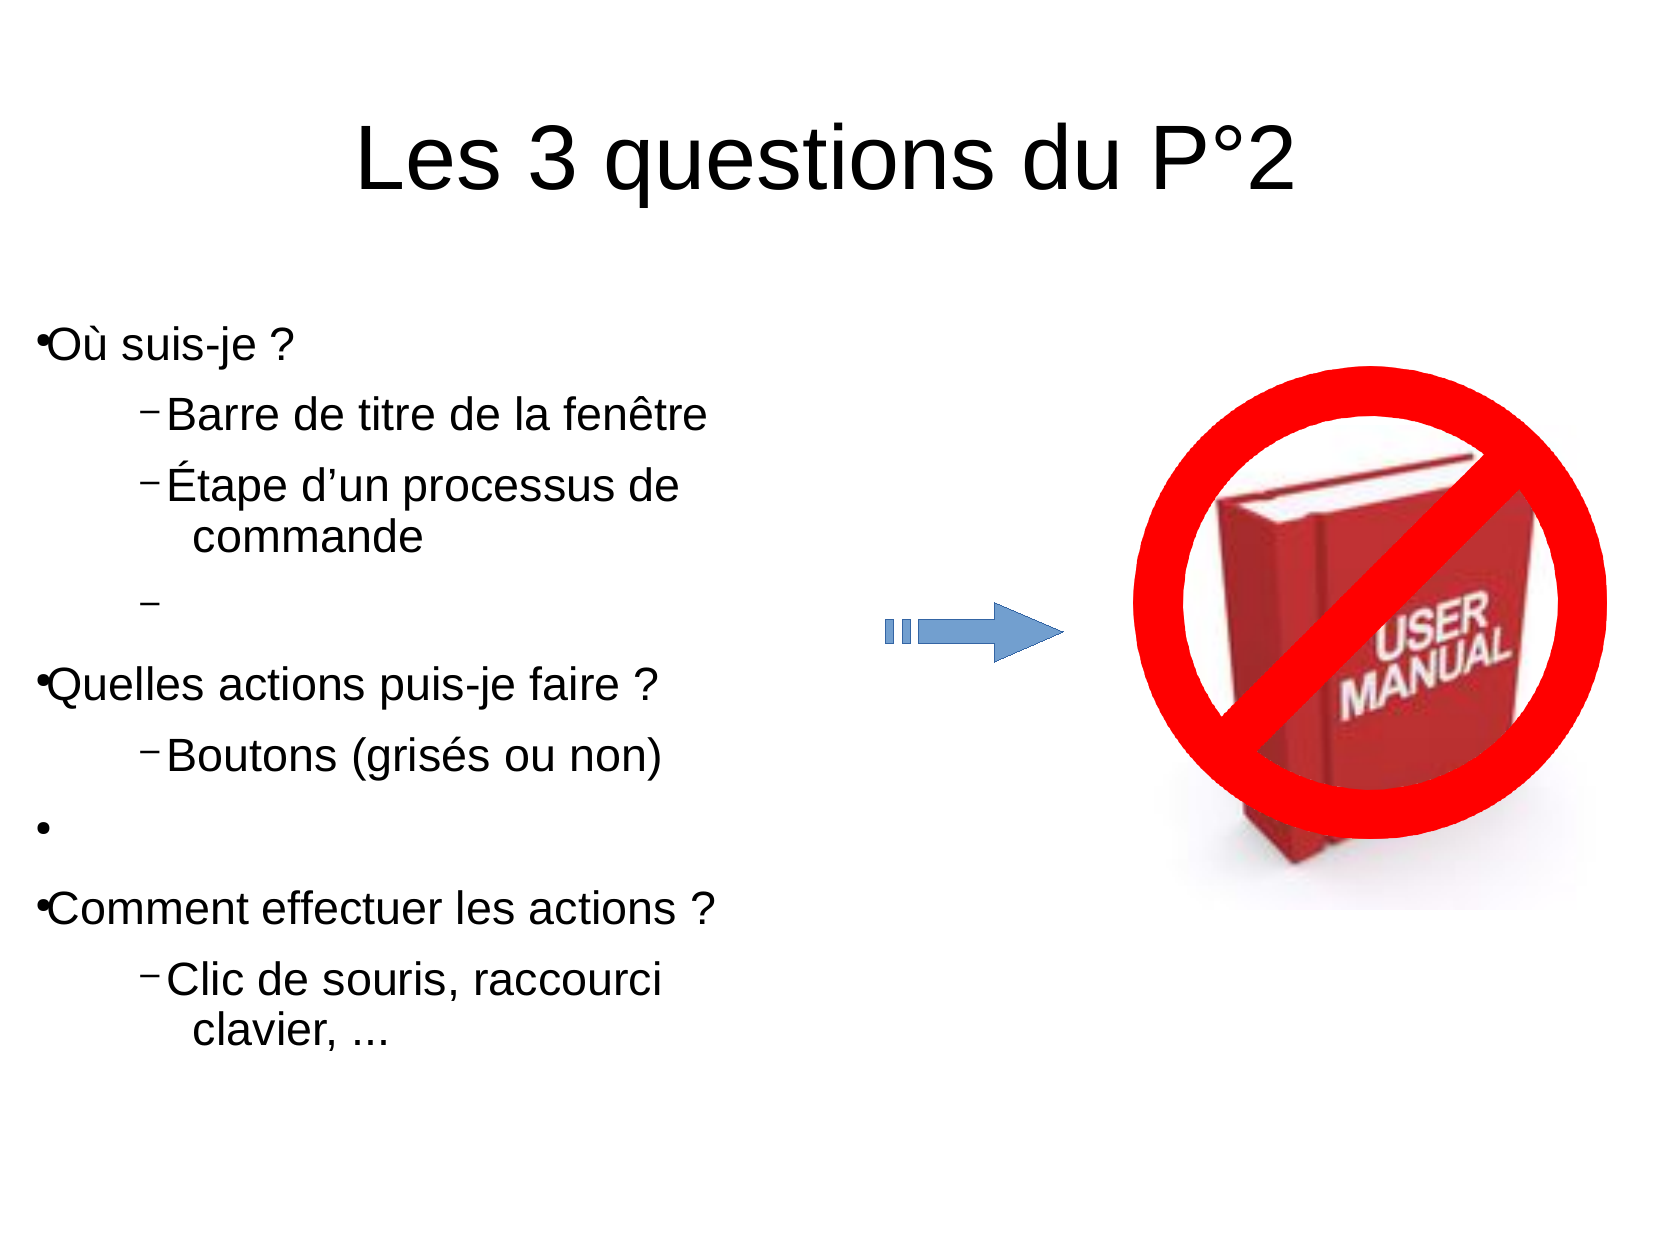

# Les 3 questions du P°2
Où suis-je ?
Barre de titre de la fenêtre
Étape d’un processus de commande
Quelles actions puis-je faire ?
Boutons (grisés ou non)
Comment effectuer les actions ?
Clic de souris, raccourci clavier, ...